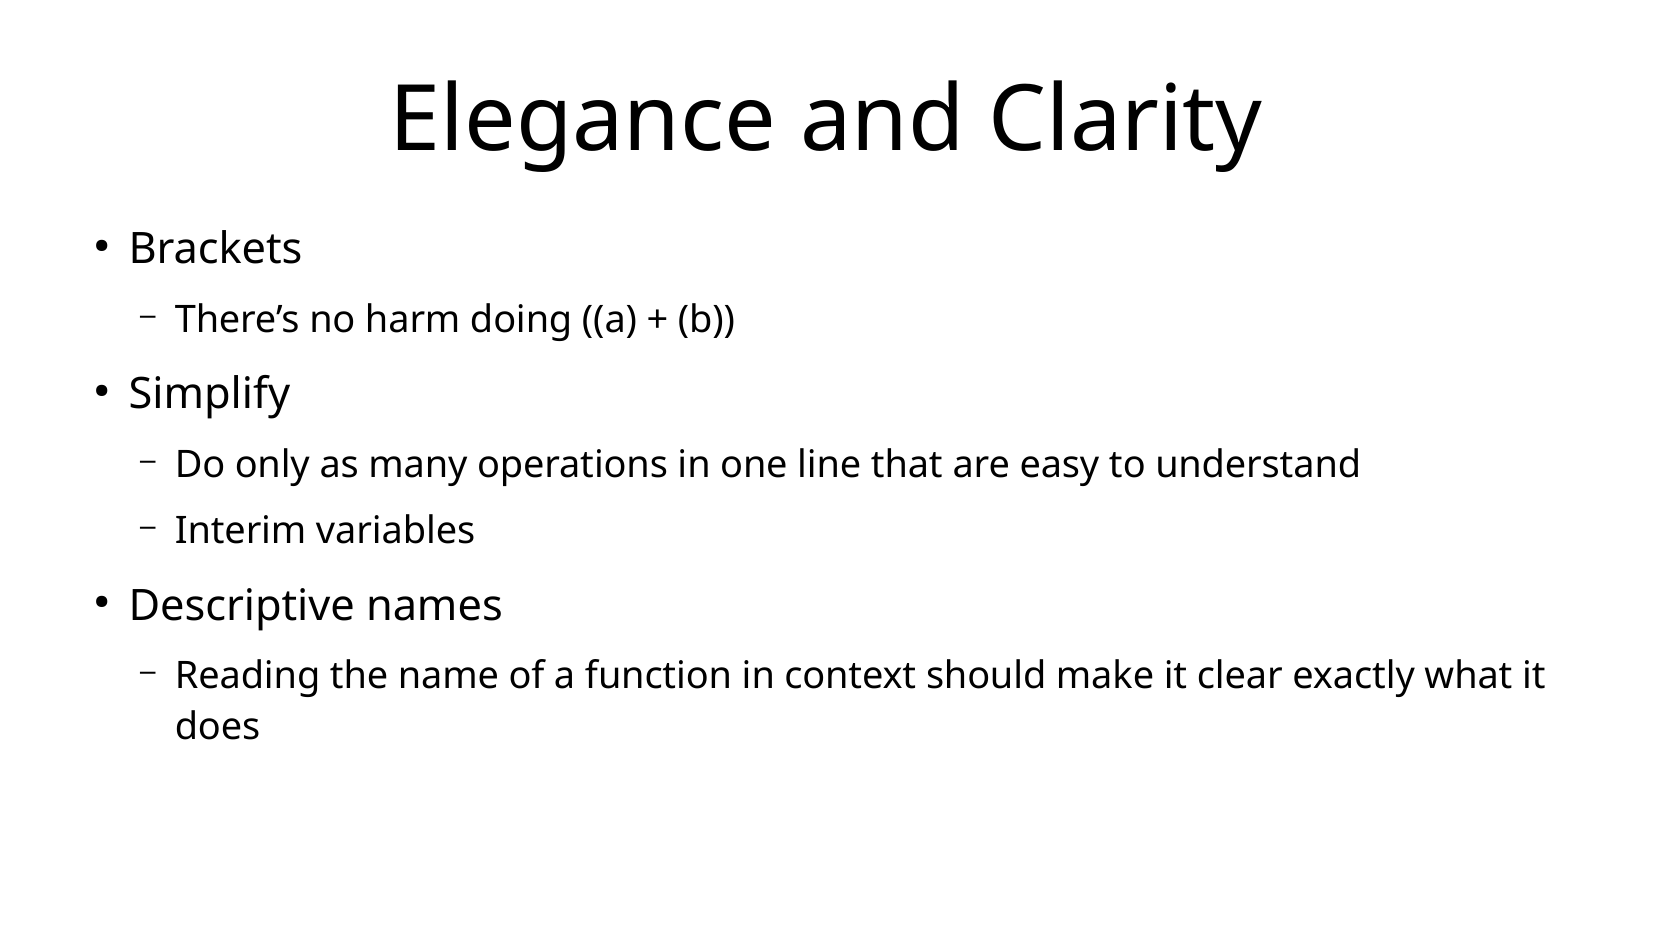

# Elegance and Clarity
Brackets
There’s no harm doing ((a) + (b))
Simplify
Do only as many operations in one line that are easy to understand
Interim variables
Descriptive names
Reading the name of a function in context should make it clear exactly what it does